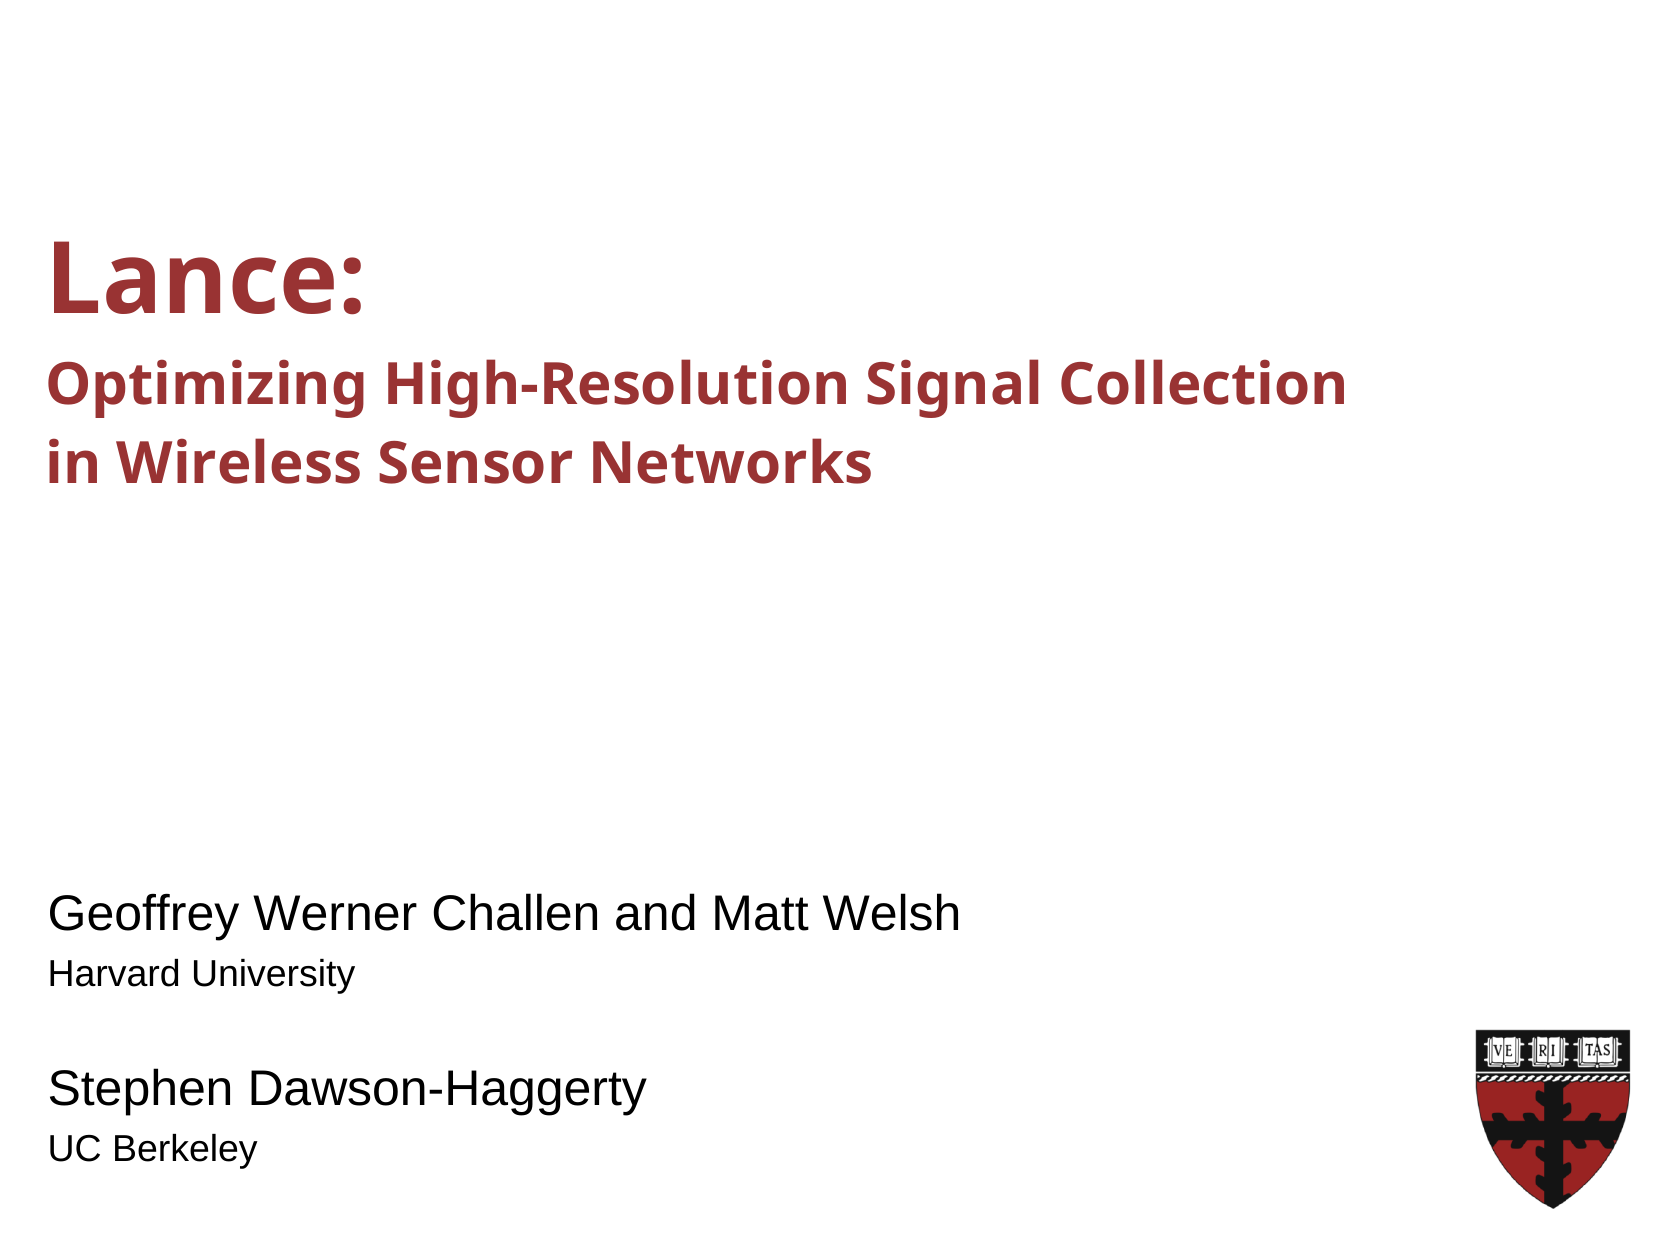

# Lance: Optimizing High-Resolution Signal Collection in Wireless Sensor Networks
Geoffrey Werner Challen and Matt Welsh
Harvard University
Stephen Dawson-Haggerty
UC Berkeley